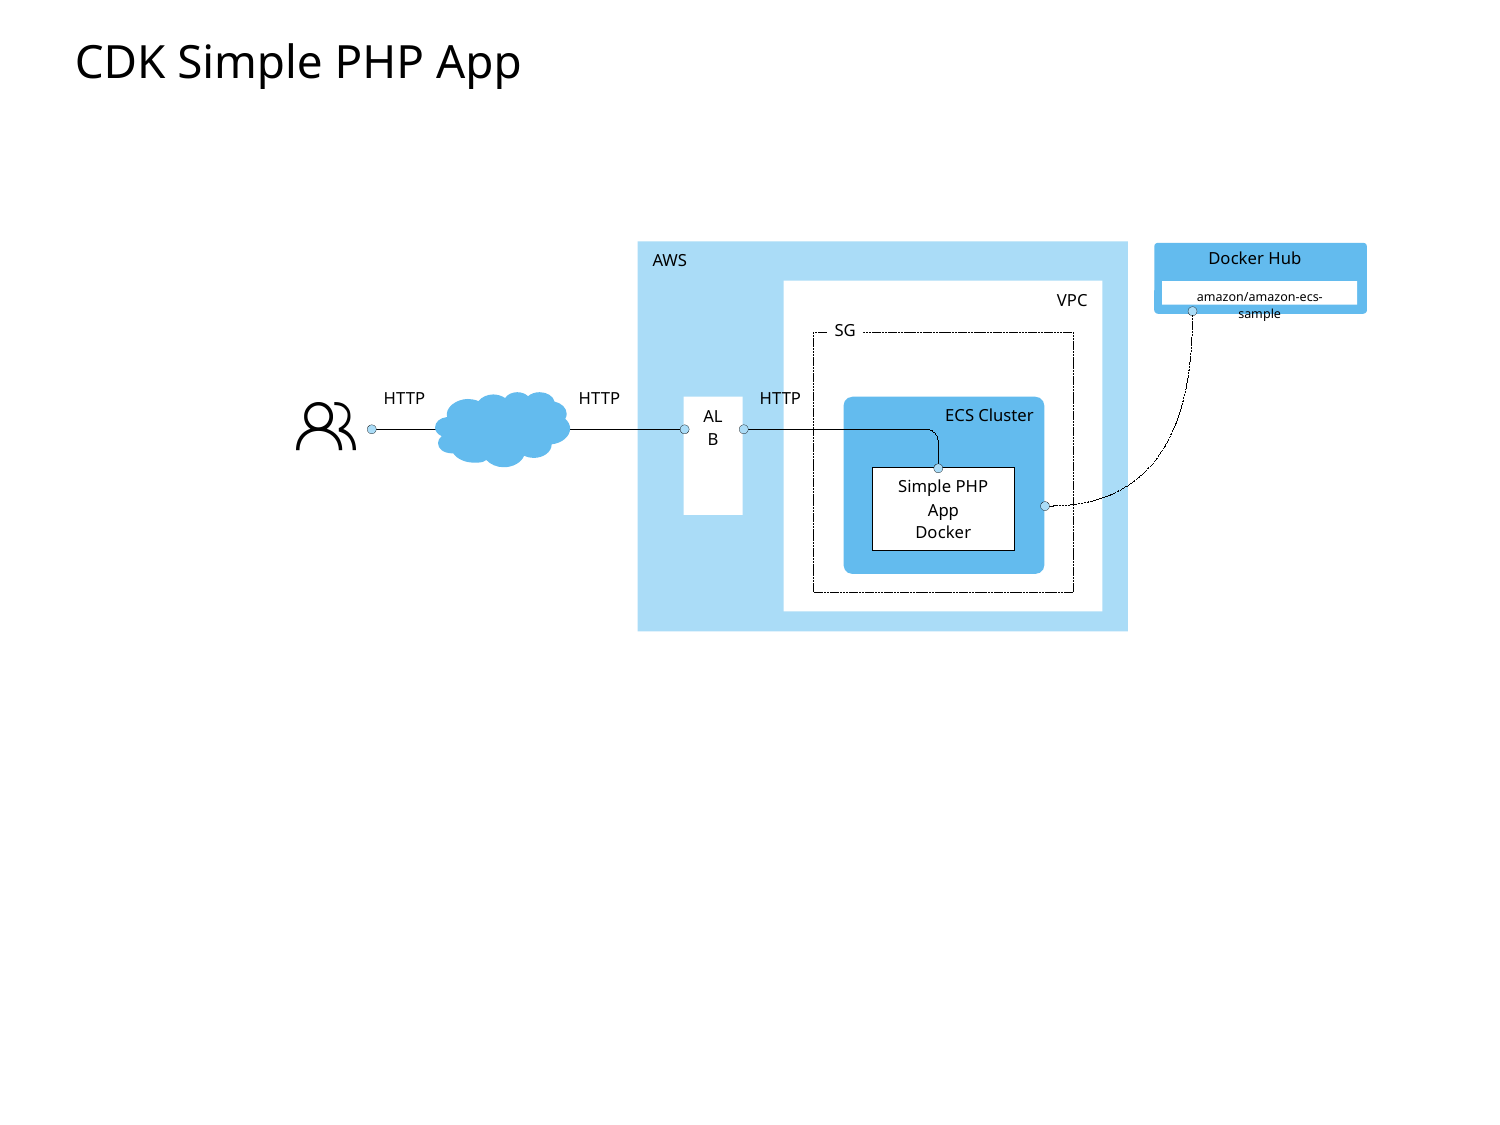

CDK Simple PHP App
AWS
Docker Hub
VPC
amazon/amazon-ecs-sample
SG
HTTP
HTTP
HTTP
ALB
ECS Cluster
Simple PHP App
Docker